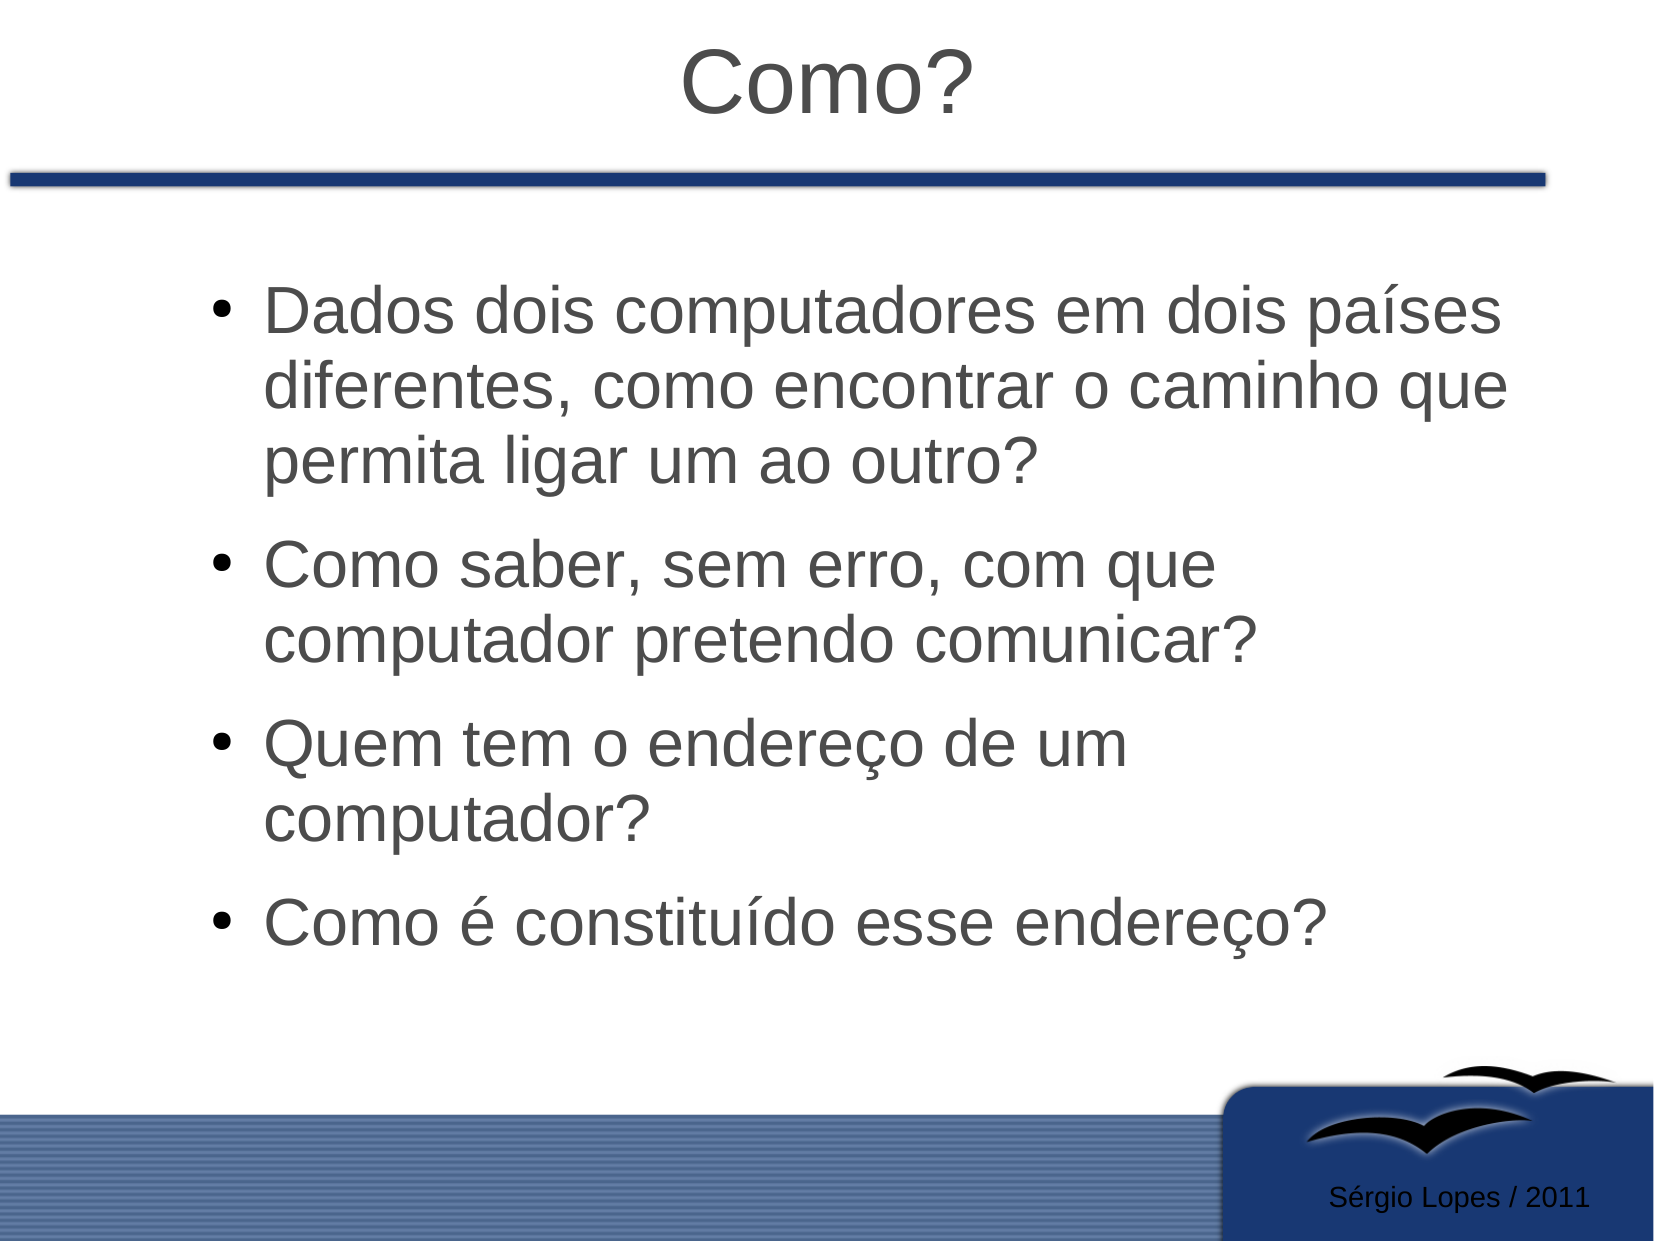

# Como?
Dados dois computadores em dois países diferentes, como encontrar o caminho que permita ligar um ao outro?
Como saber, sem erro, com que computador pretendo comunicar?
Quem tem o endereço de um computador?
Como é constituído esse endereço?
Sérgio Lopes / 2011